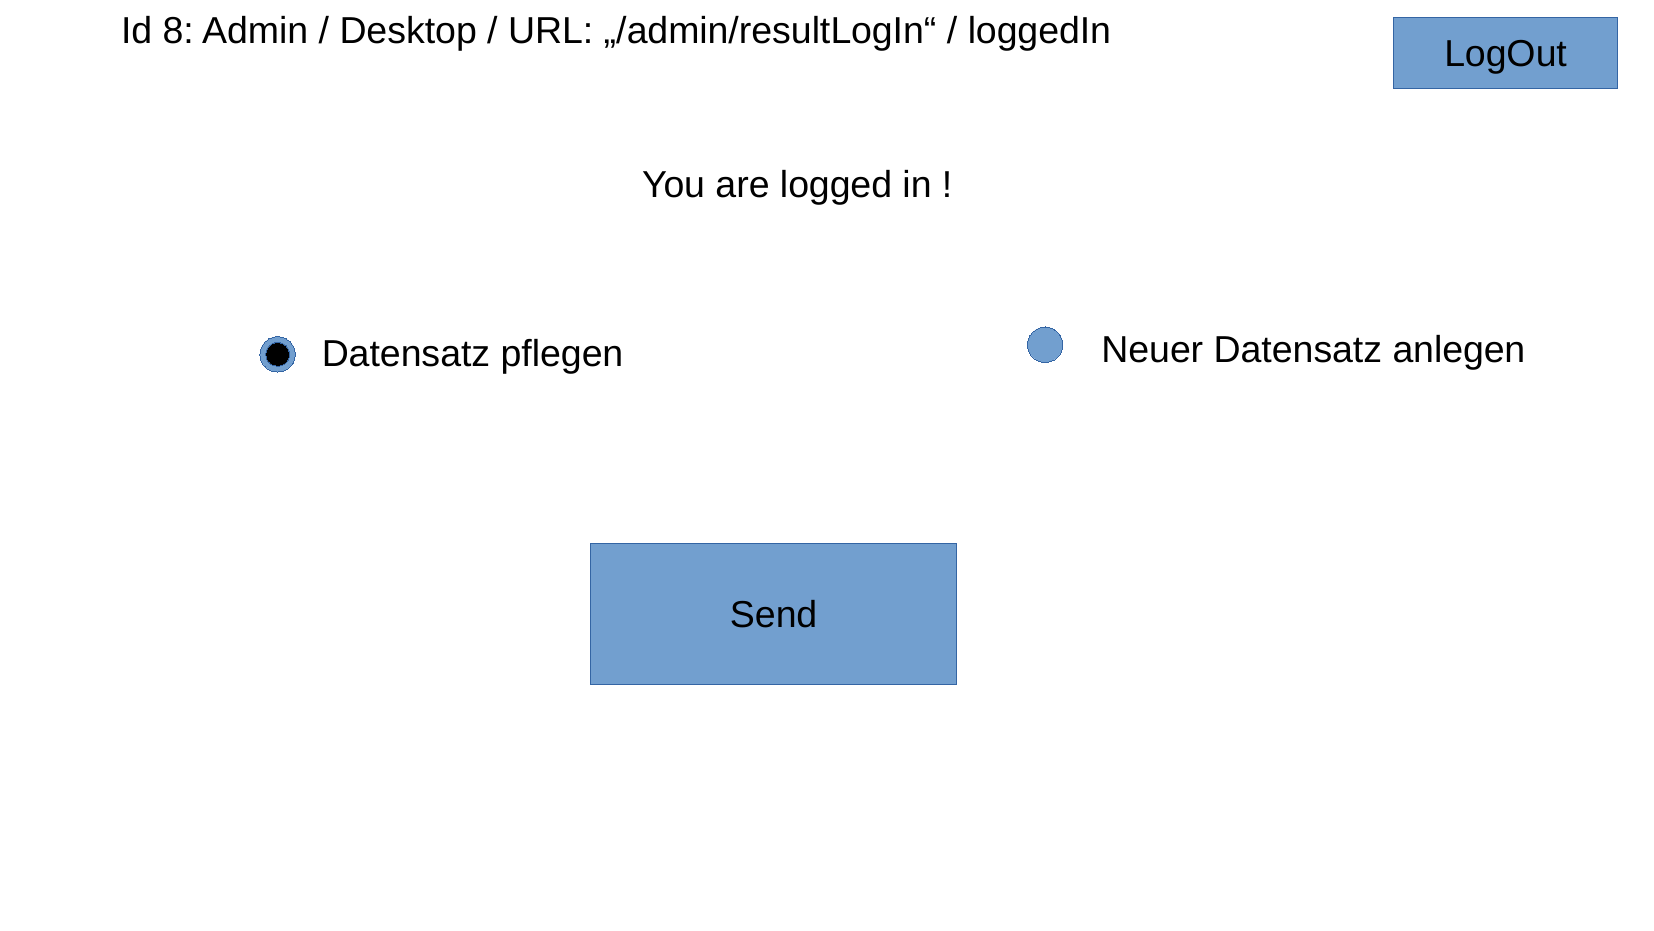

Id 8: Admin / Desktop / URL: „/admin/resultLogIn“ / loggedIn
LogOut
You are logged in !
Neuer Datensatz anlegen
Datensatz pflegen
Send